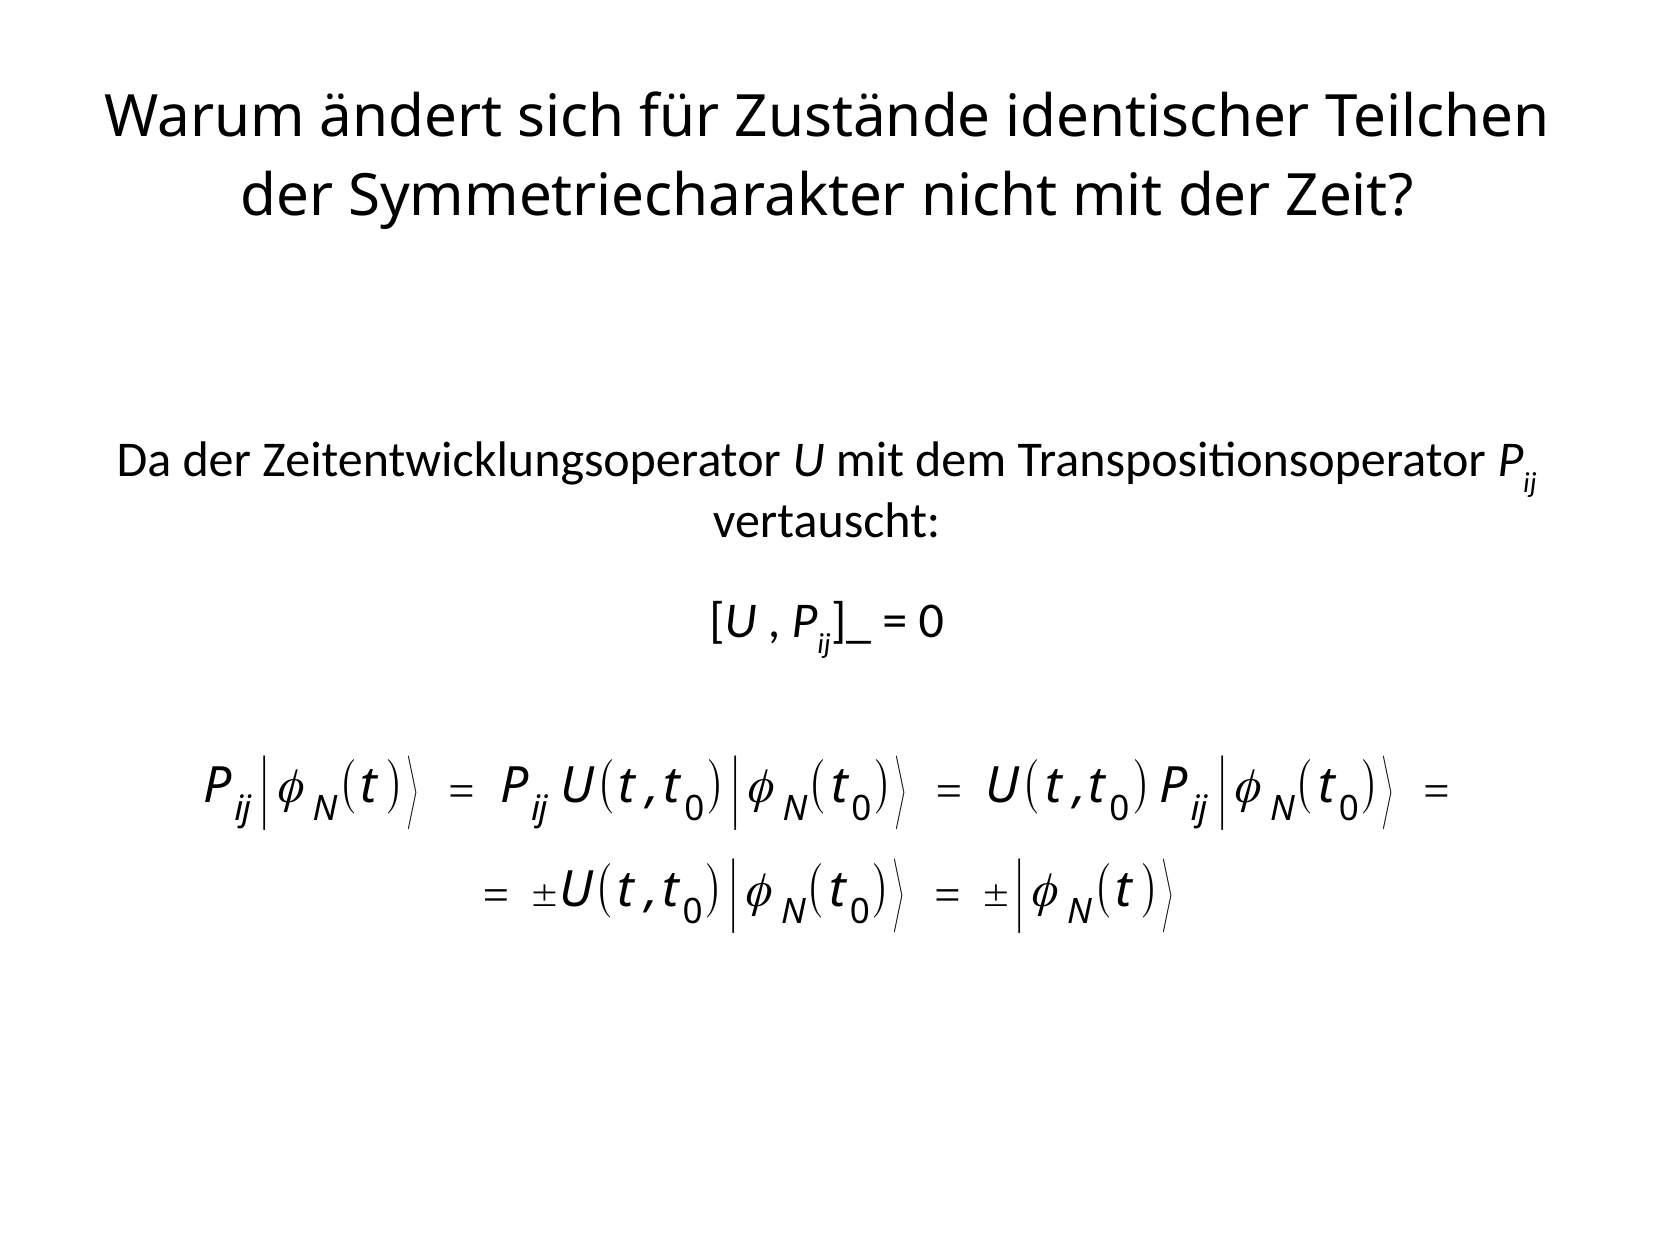

# Warum ändert sich für Zustände identischer Teilchen der Symmetriecharakter nicht mit der Zeit?
Da der Zeitentwicklungsoperator U mit dem Transpositionsoperator Pij vertauscht:
[U , Pij]_ = 0